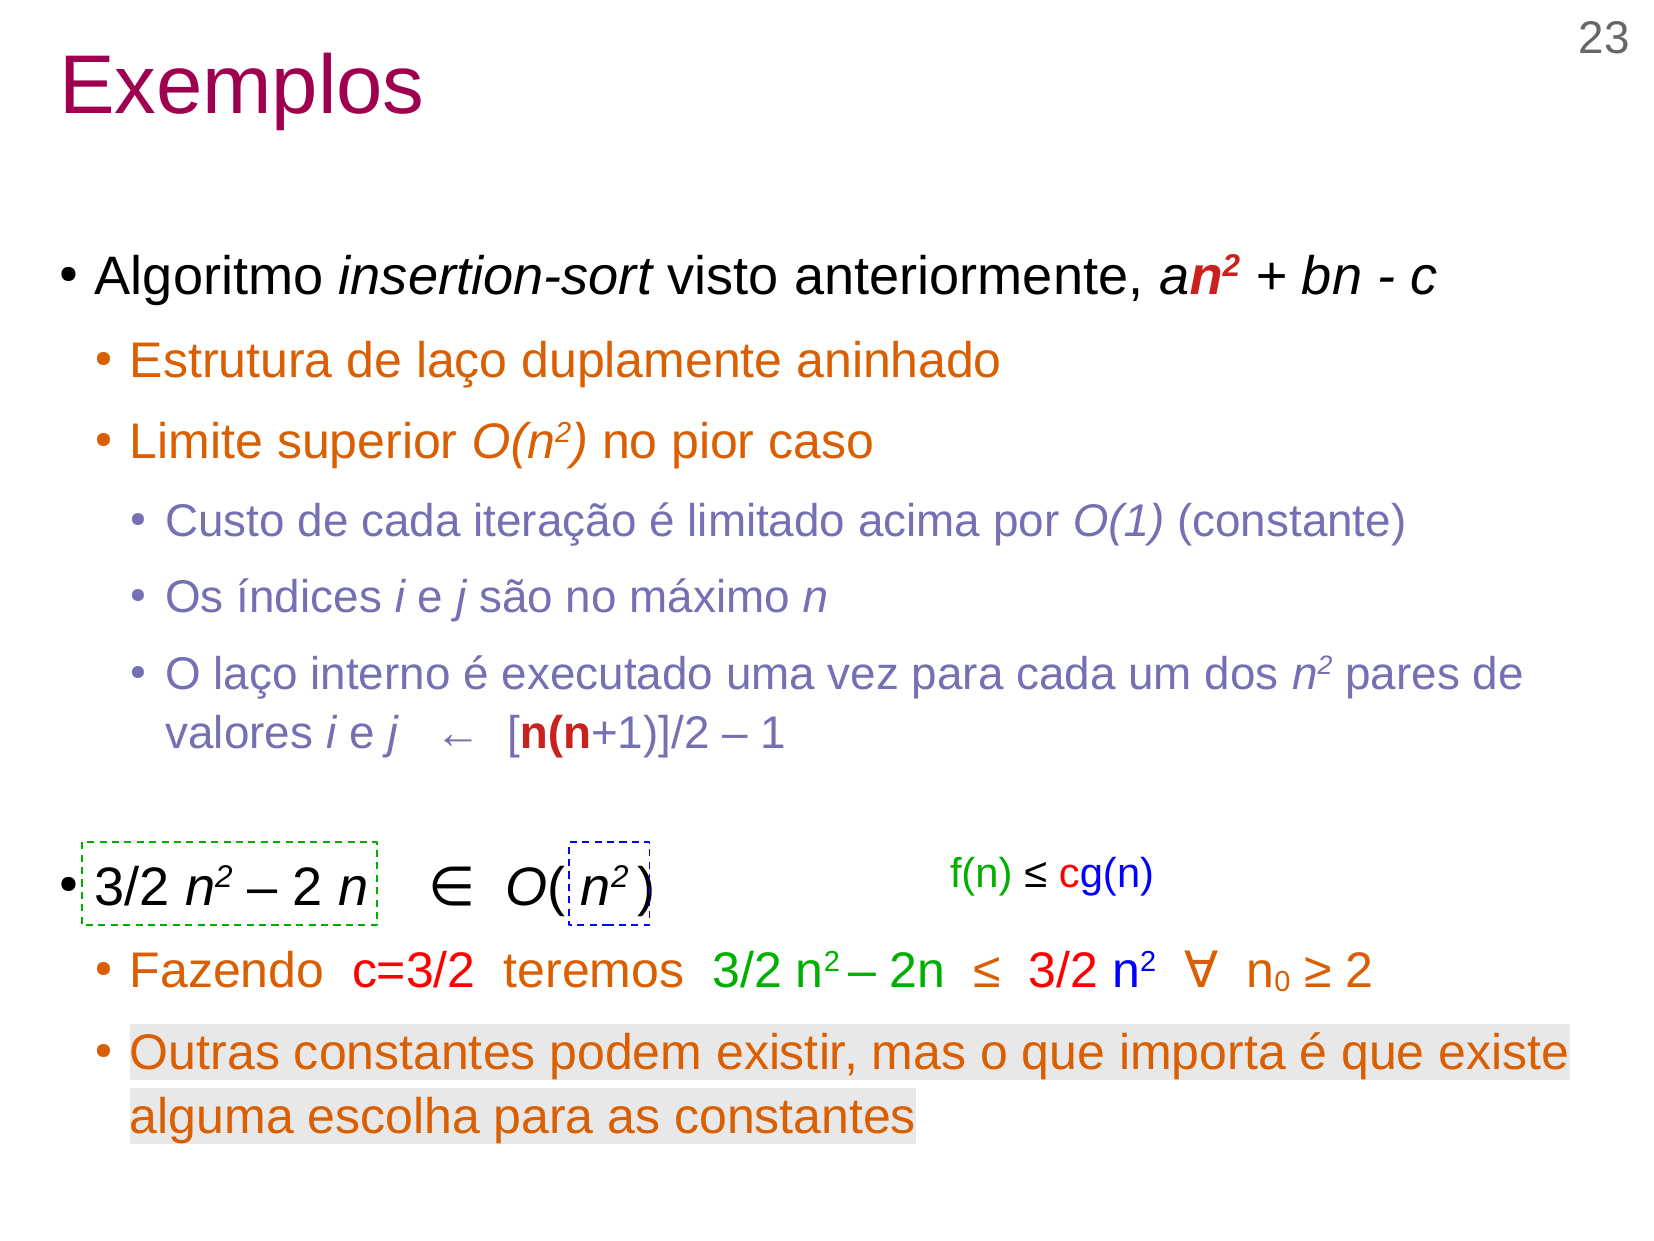

23
# Exemplos
Algoritmo insertion-sort visto anteriormente, an2 + bn - c
Estrutura de laço duplamente aninhado
Limite superior O(n2) no pior caso
Custo de cada iteração é limitado acima por O(1) (constante)
Os índices i e j são no máximo n
O laço interno é executado uma vez para cada um dos n2 pares de valores i e j ← [n(n+1)]/2 – 1
3/2 n2 – 2 n ∈ O( n2 )
Fazendo c=3/2 teremos 3/2 n2 – 2n ≤ 3/2 n2 ∀ n0 ≥ 2
Outras constantes podem existir, mas o que importa é que existe alguma escolha para as constantes
f(n) ≤ cg(n)